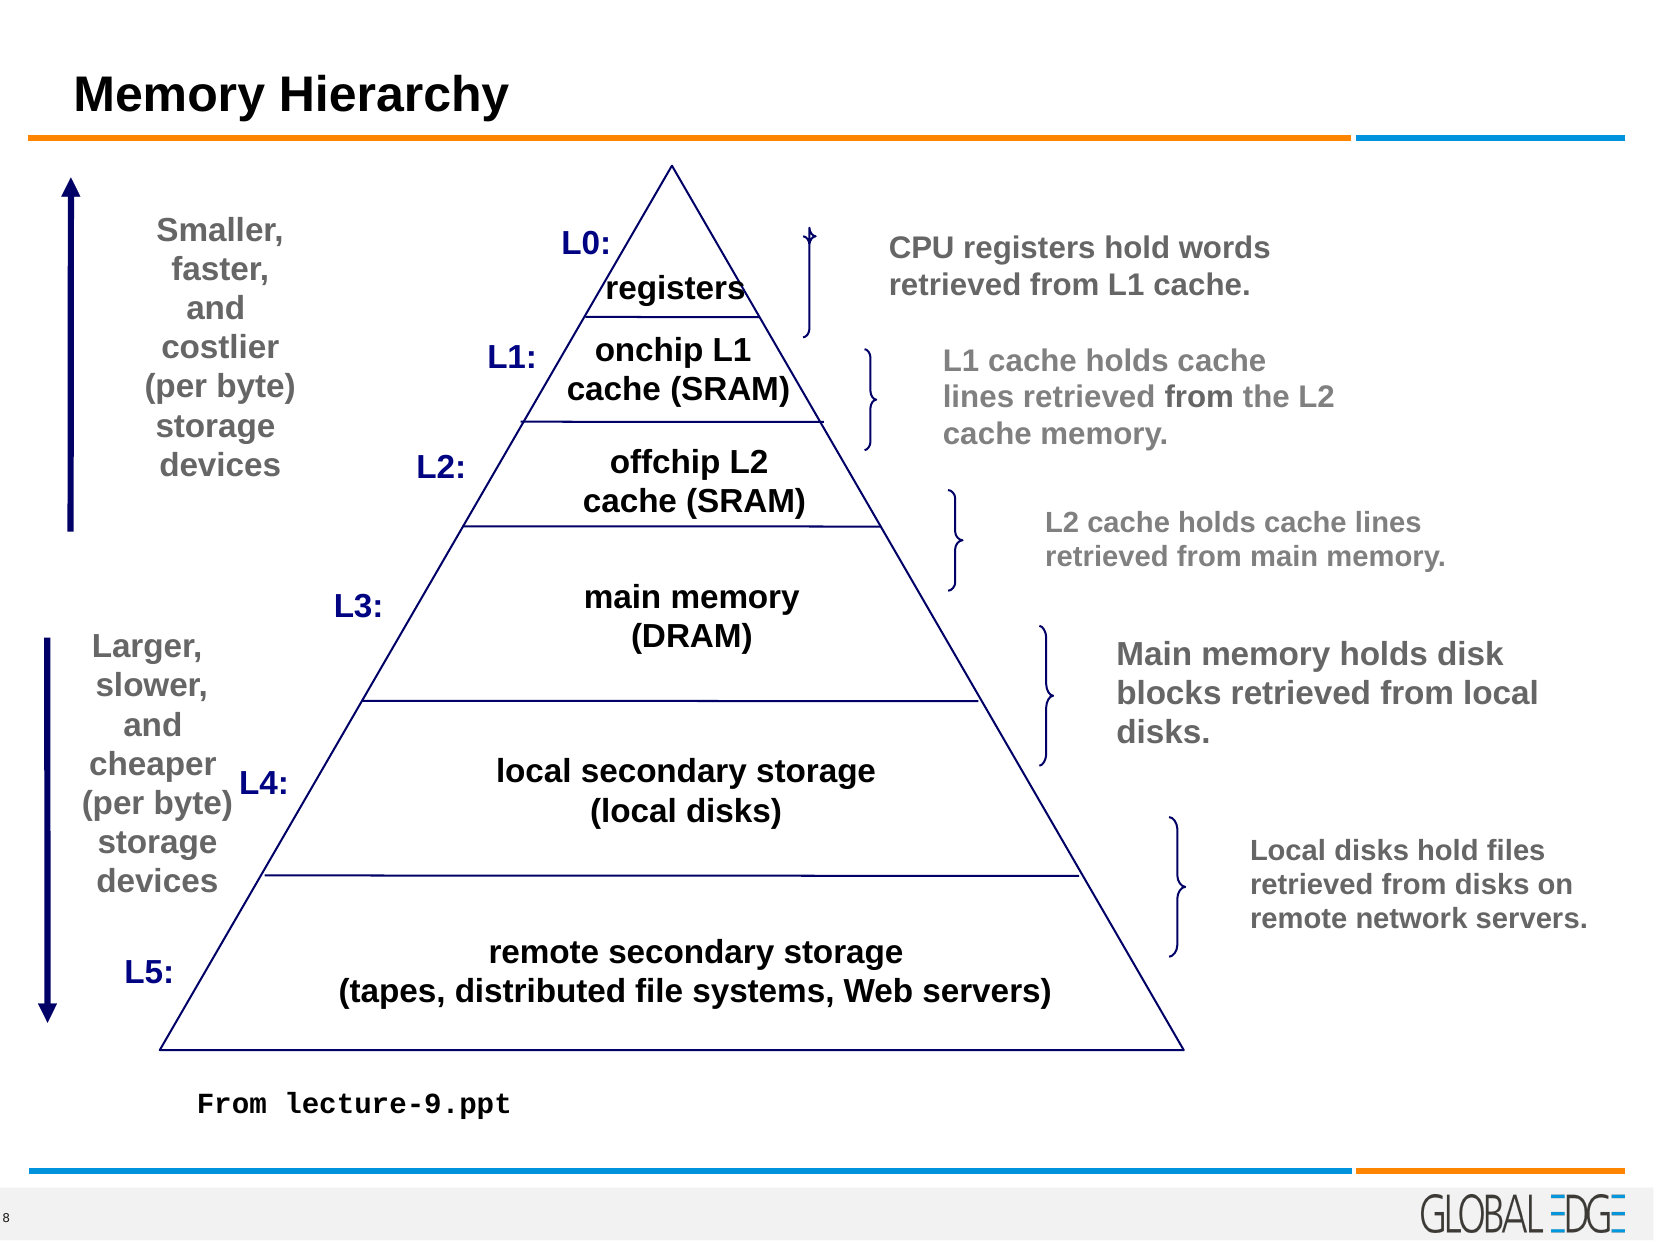

Memory Hierarchy
Smaller,
L0:
CPU registers hold words
faster,
retrieved from L1 cache.
registers
and
costlier
on­chip L1
L1:
L1 cache holds cache
(per byte)
cache (SRAM)
lines retrieved from the L2
storage
cache memory.
off­chip L2
devices
L2:
cache (SRAM)
L2 cache holds cache lines
retrieved from main memory.
main memory
L3:
(DRAM)
Larger,
Main memory holds disk
slower,
blocks retrieved from local
and
disks.
cheaper
local secondary storage
L4:
(per byte)
(local disks)
storage
Local disks hold files
devices
retrieved from disks on
remote network servers.
remote secondary storage
L5:
(tapes, distributed file systems, Web servers)
From lecture-9.ppt
8